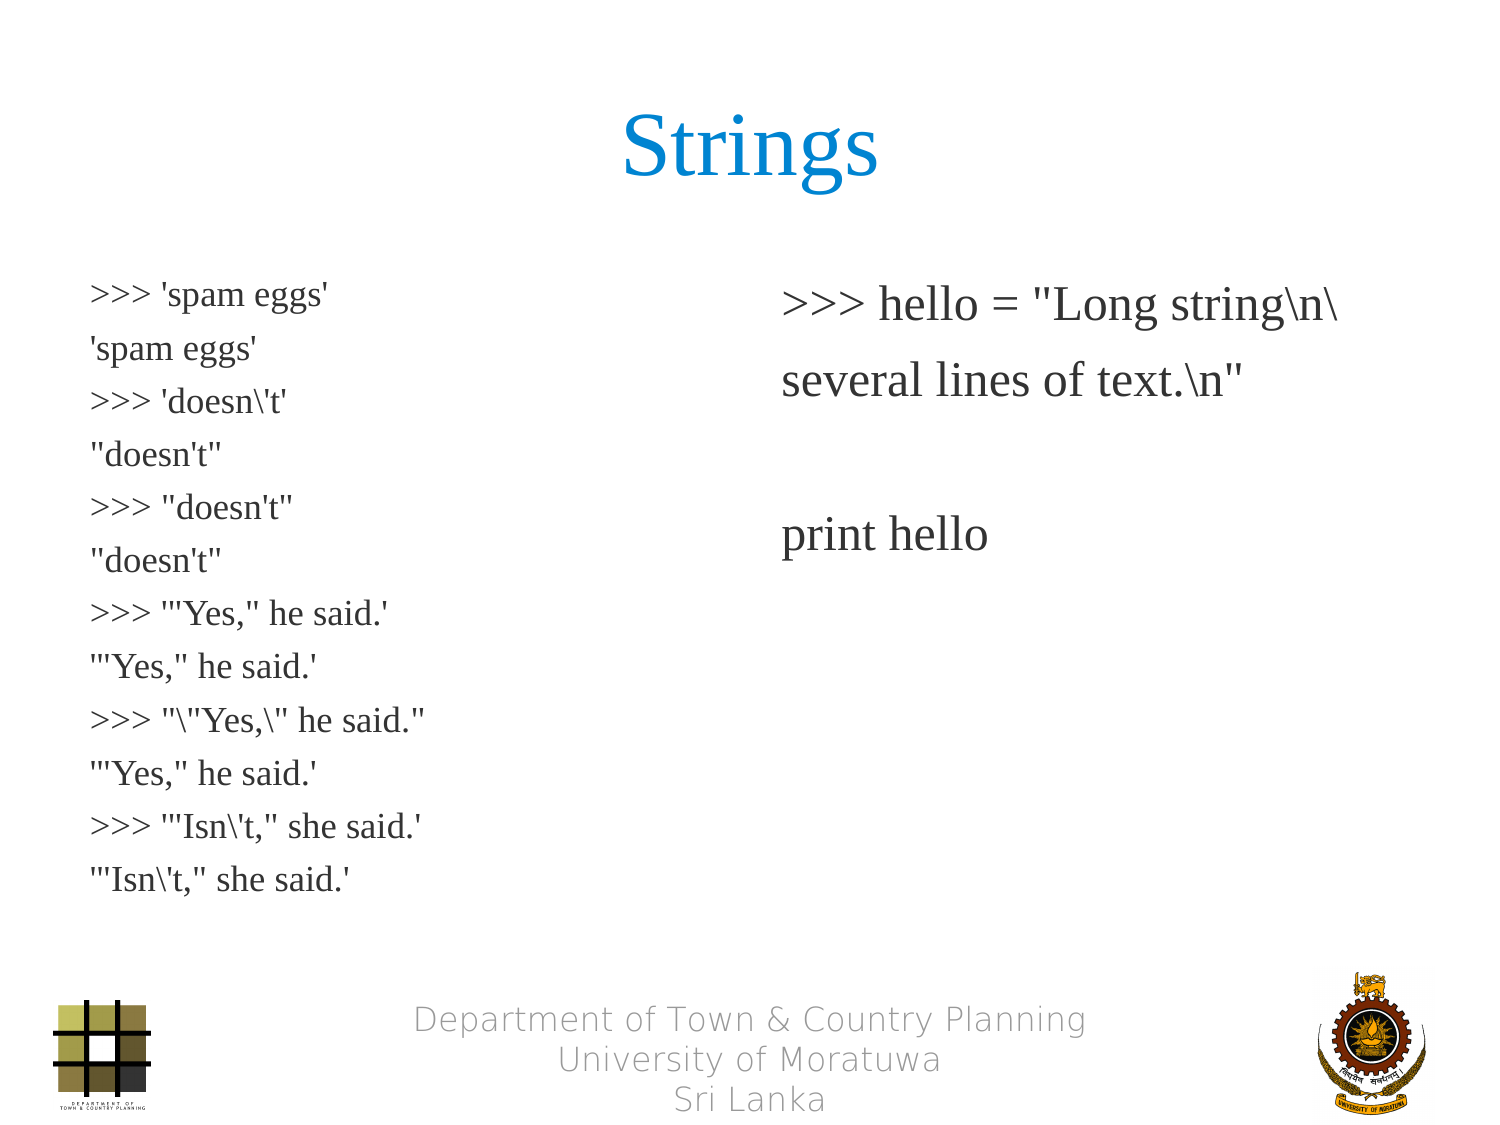

# Strings
>>> 'spam eggs'
'spam eggs'
>>> 'doesn\'t'
"doesn't"
>>> "doesn't"
"doesn't"
>>> '"Yes," he said.'
'"Yes," he said.'
>>> "\"Yes,\" he said."
'"Yes," he said.'
>>> '"Isn\'t," she said.'
'"Isn\'t," she said.'
>>> hello = "Long string\n\
several lines of text.\n"
print hello